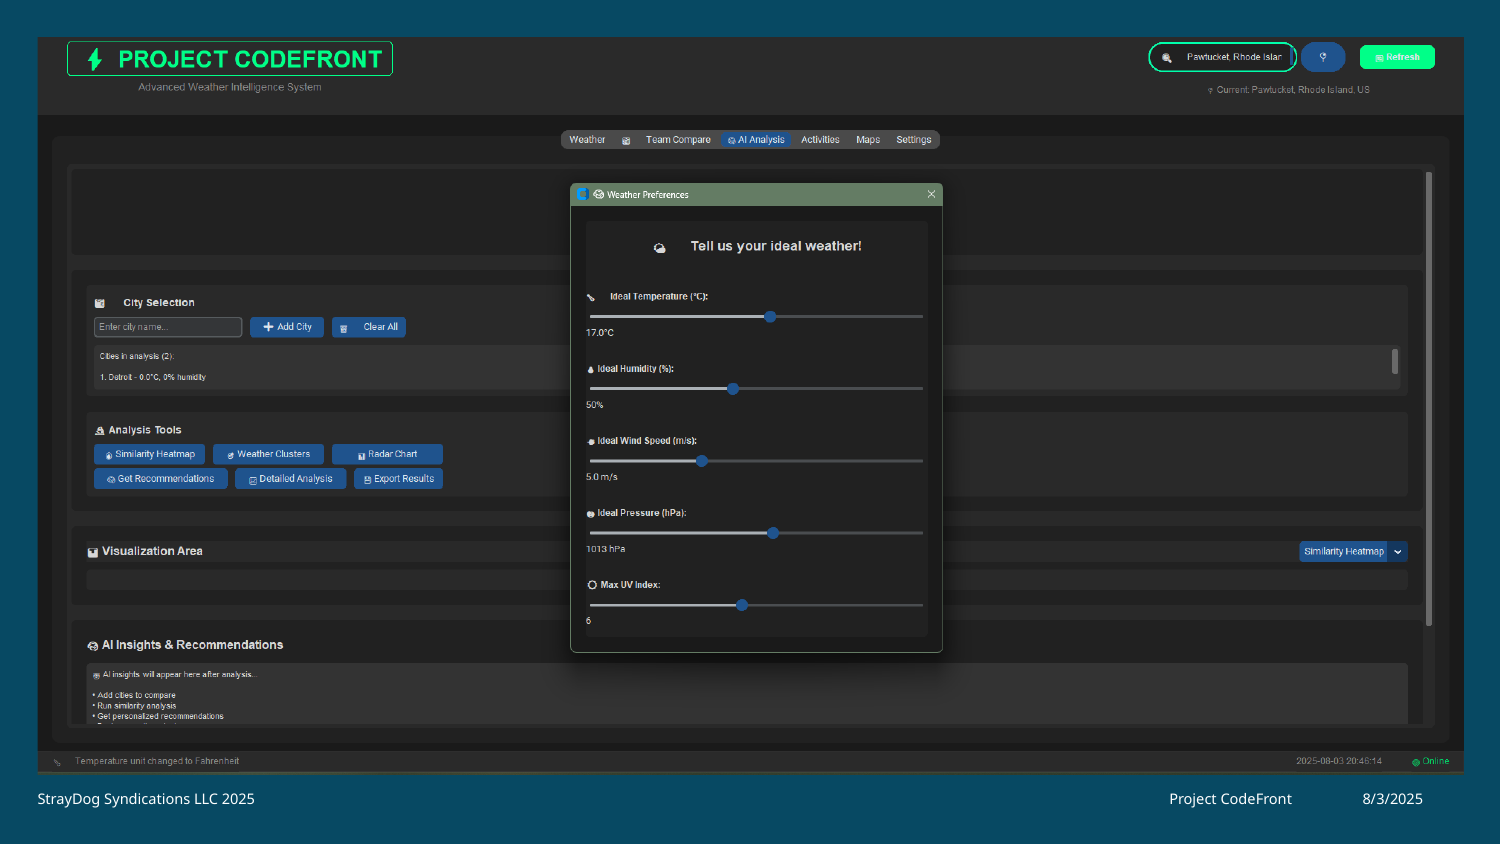

# StrayDog Syndications LLC 2025
Project CodeFront
8/3/2025